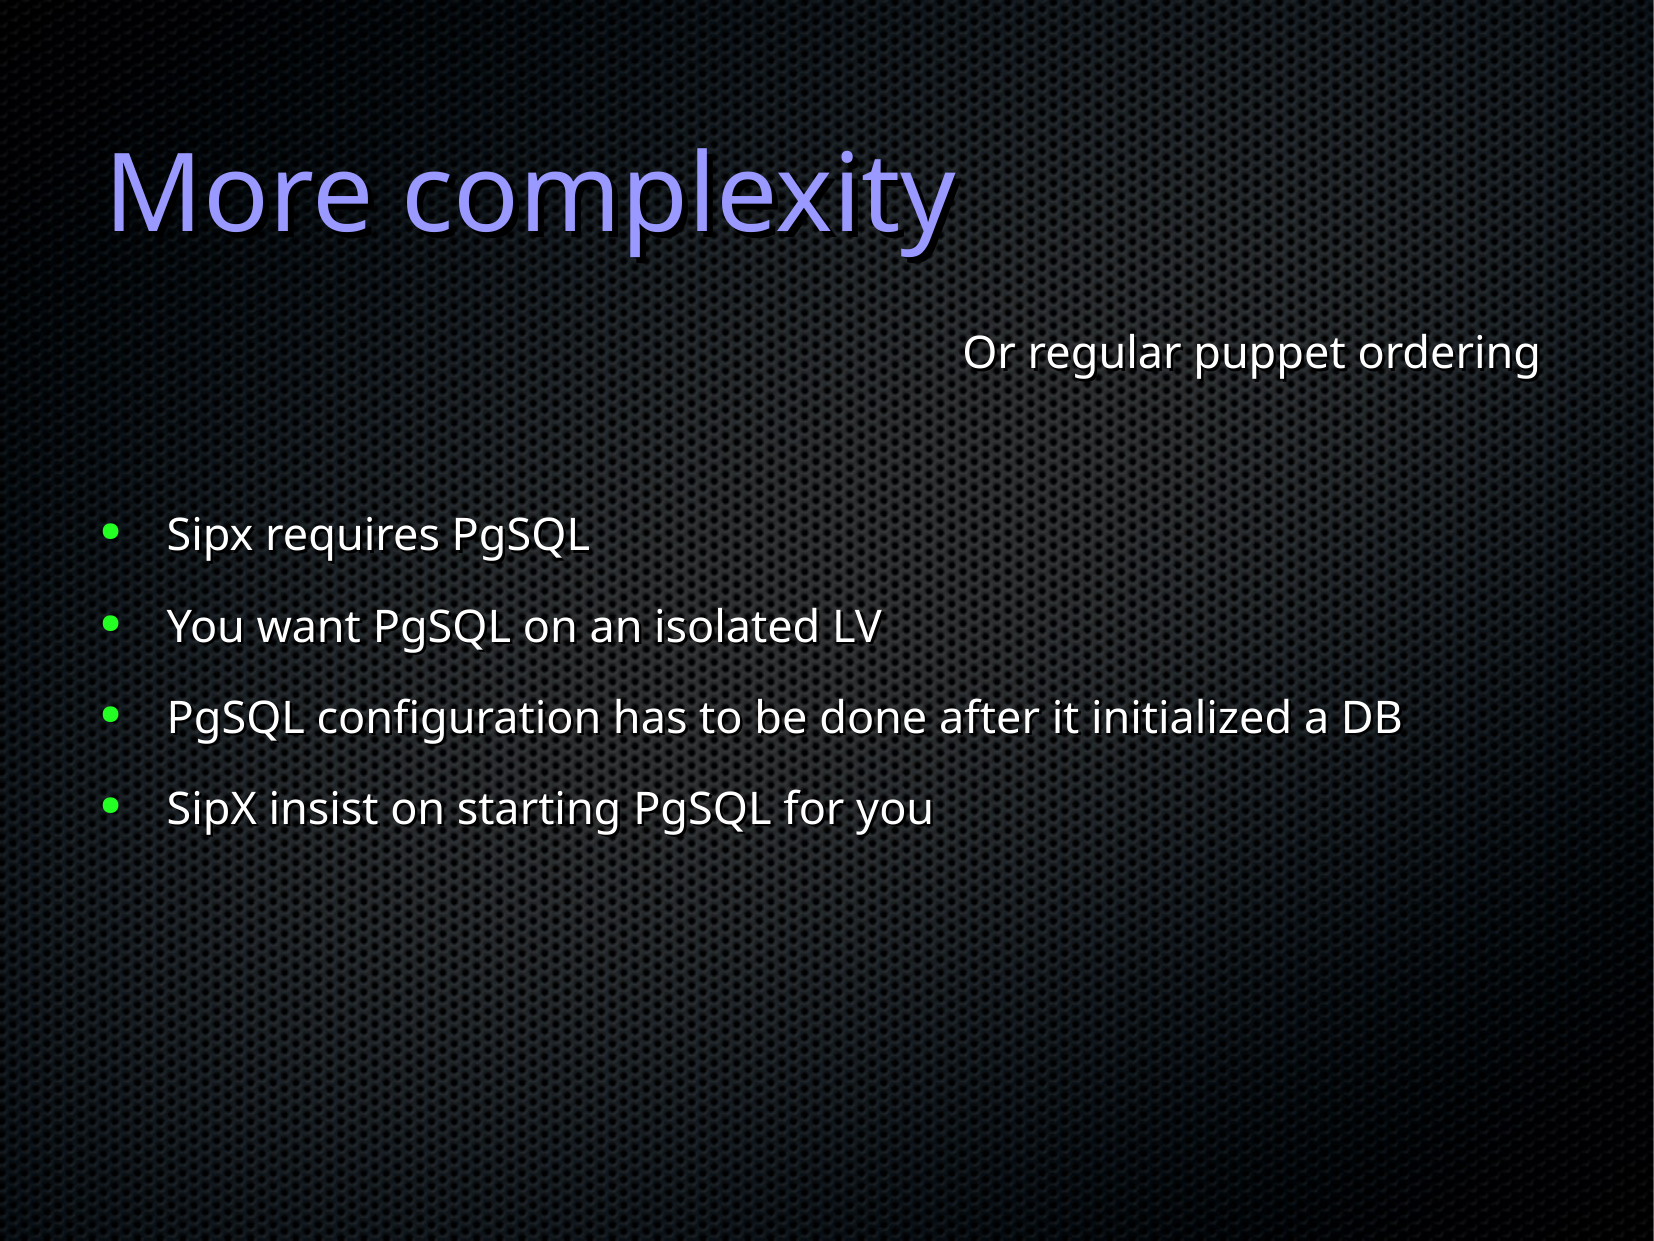

# More complexity
Or regular puppet ordering
Sipx requires PgSQL
You want PgSQL on an isolated LV
PgSQL configuration has to be done after it initialized a DB
SipX insist on starting PgSQL for you